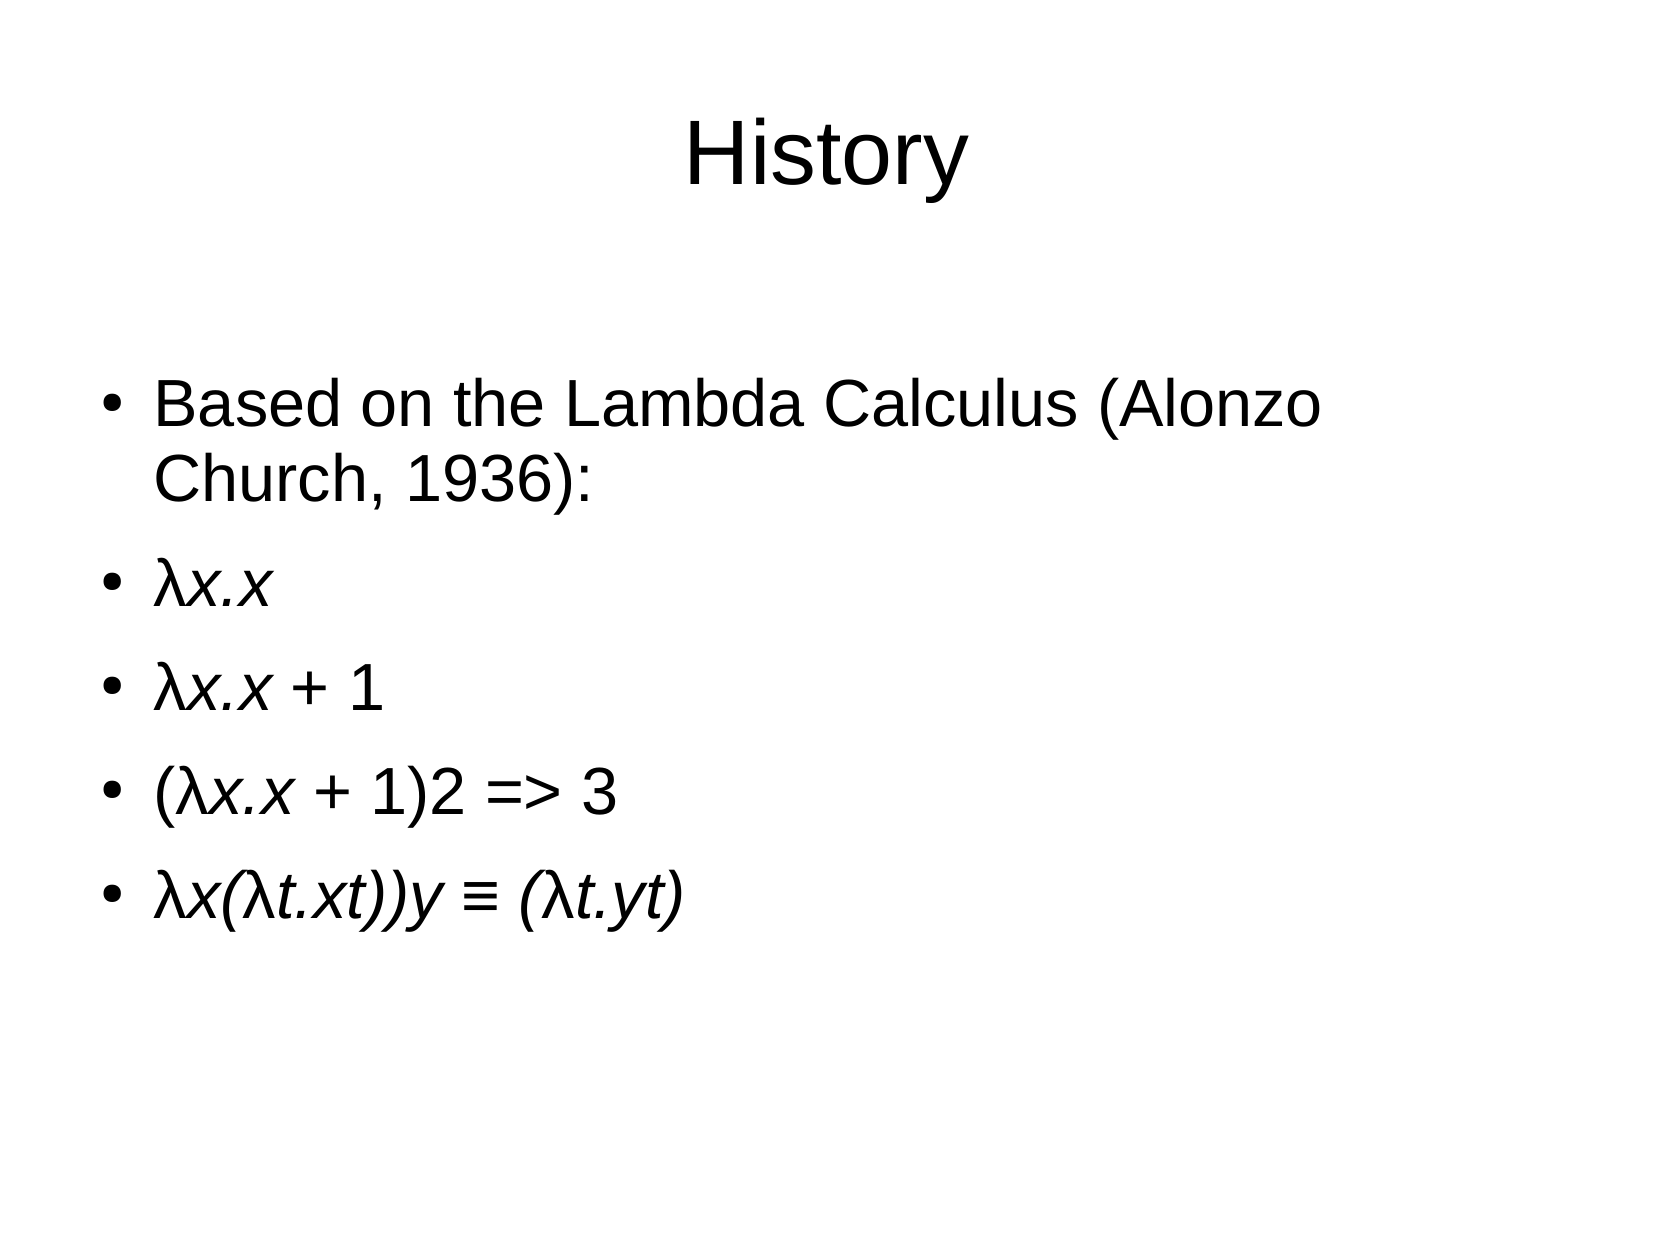

# History
Based on the Lambda Calculus (Alonzo Church, 1936):
λx.x
λx.x + 1
(λx.x + 1)2 => 3
λx(λt.xt))y ≡ (λt.yt)